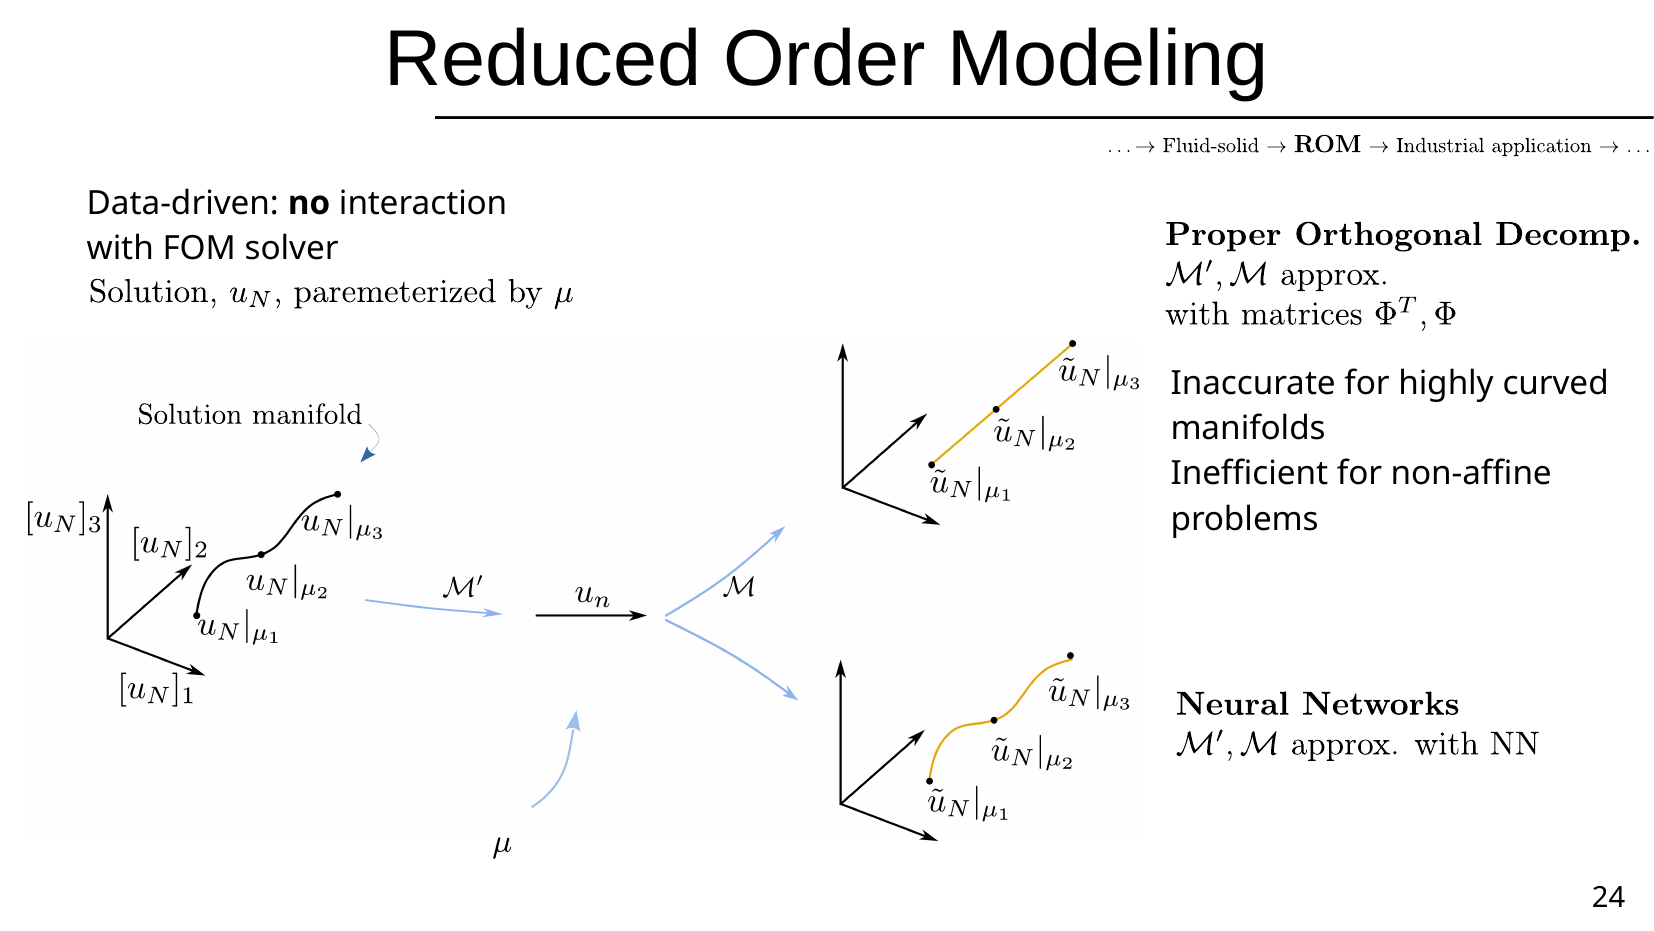

# Reduced Order Modeling
Data-driven: no interaction with FOM solver
Inaccurate for highly curved manifolds
Inefficient for non-affine problems